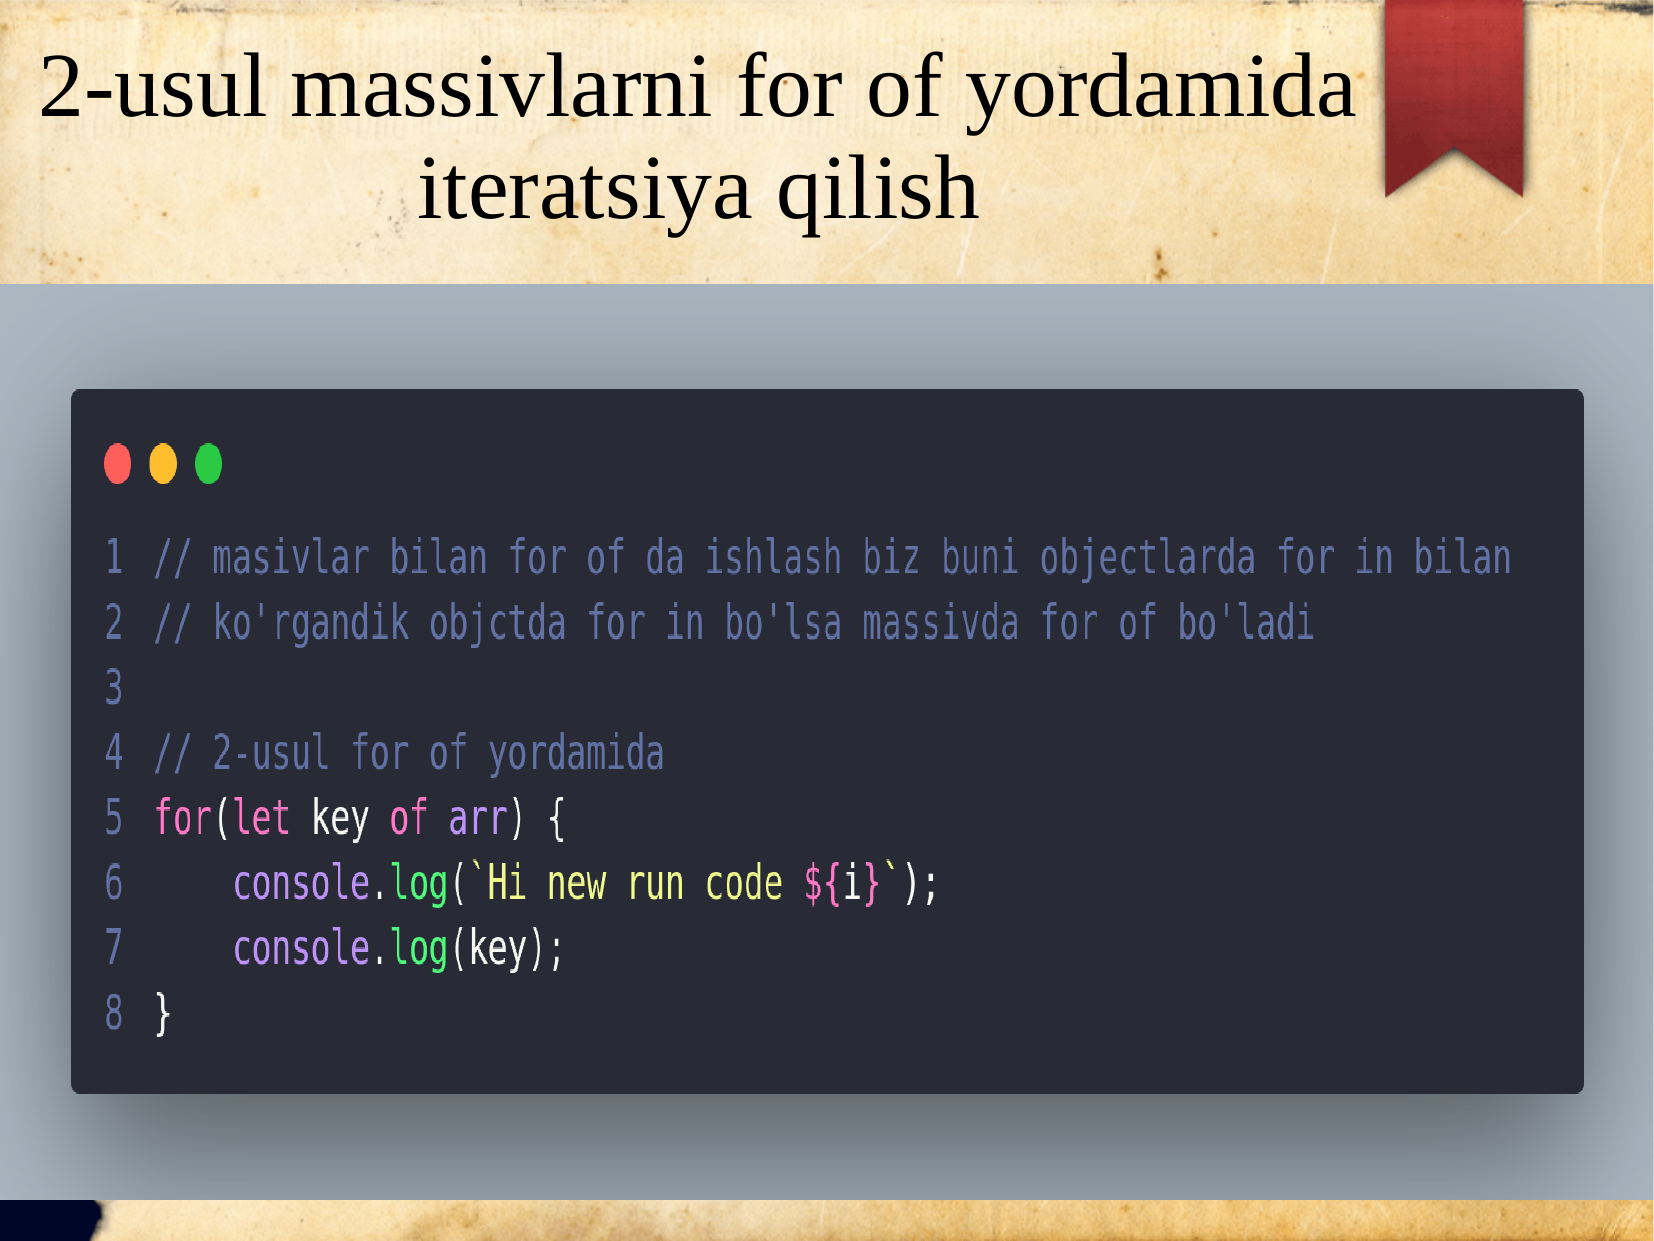

# 2-usul massivlarni for of yordamida iteratsiya qilish